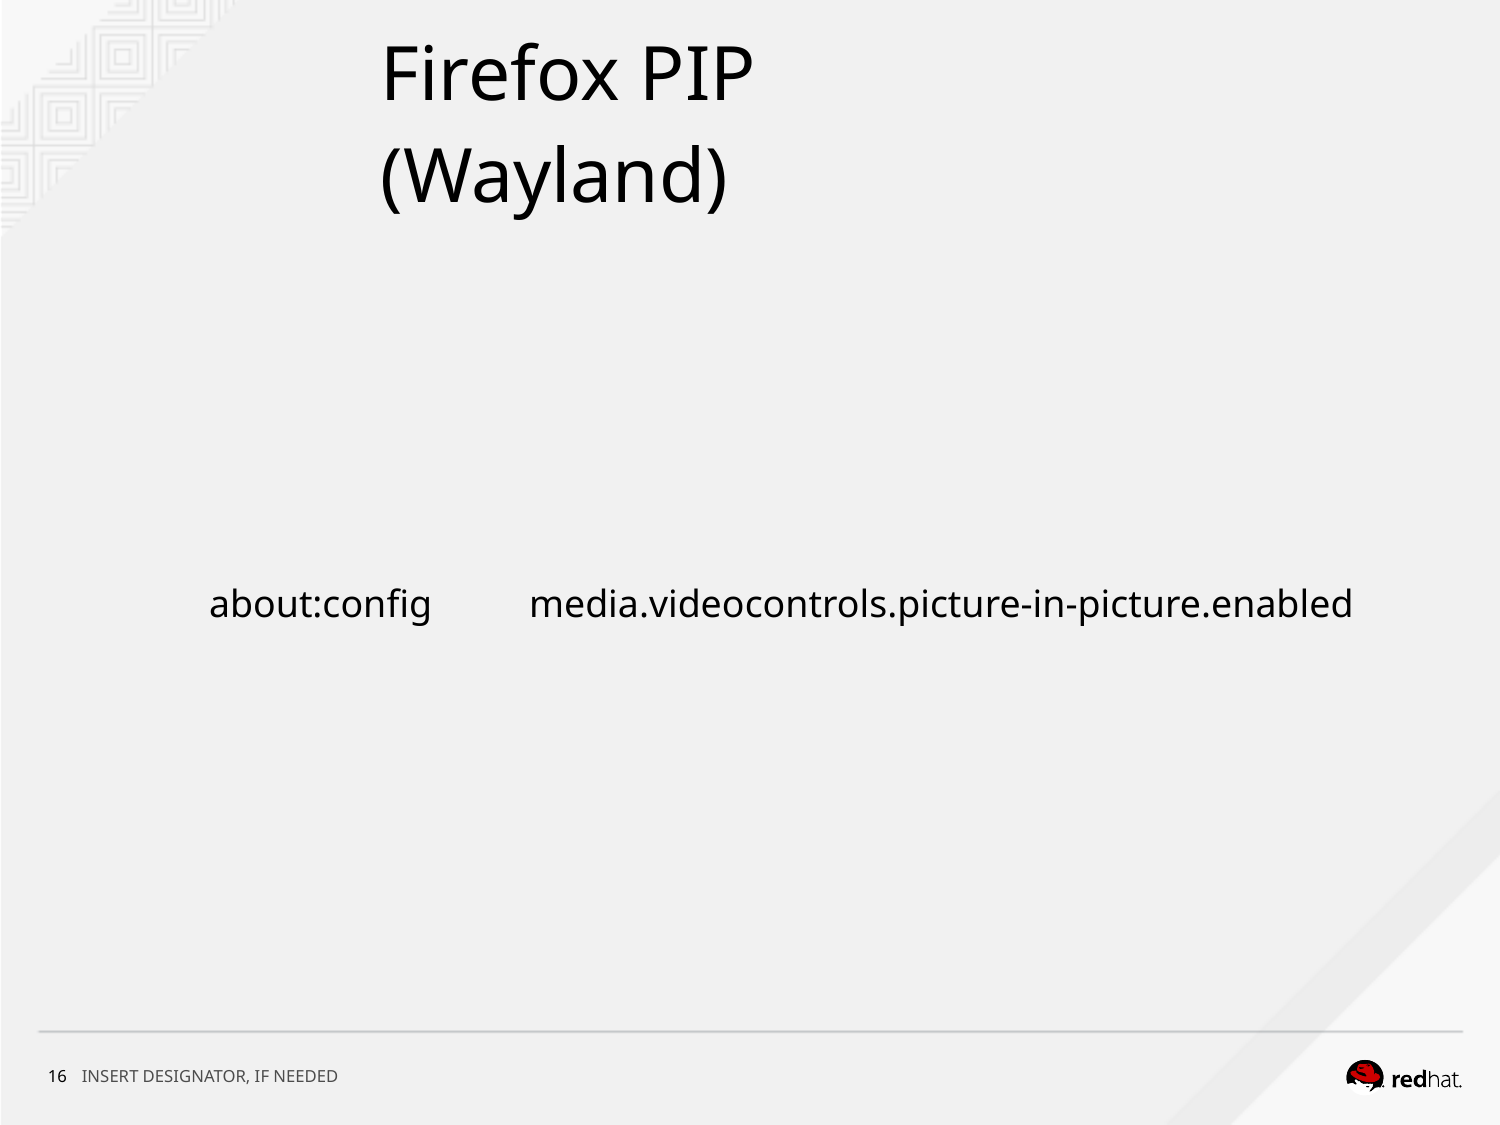

# Firefox PIP (Wayland)
about:config media.videocontrols.picture-in-picture.enabled
16
INSERT DESIGNATOR, IF NEEDED